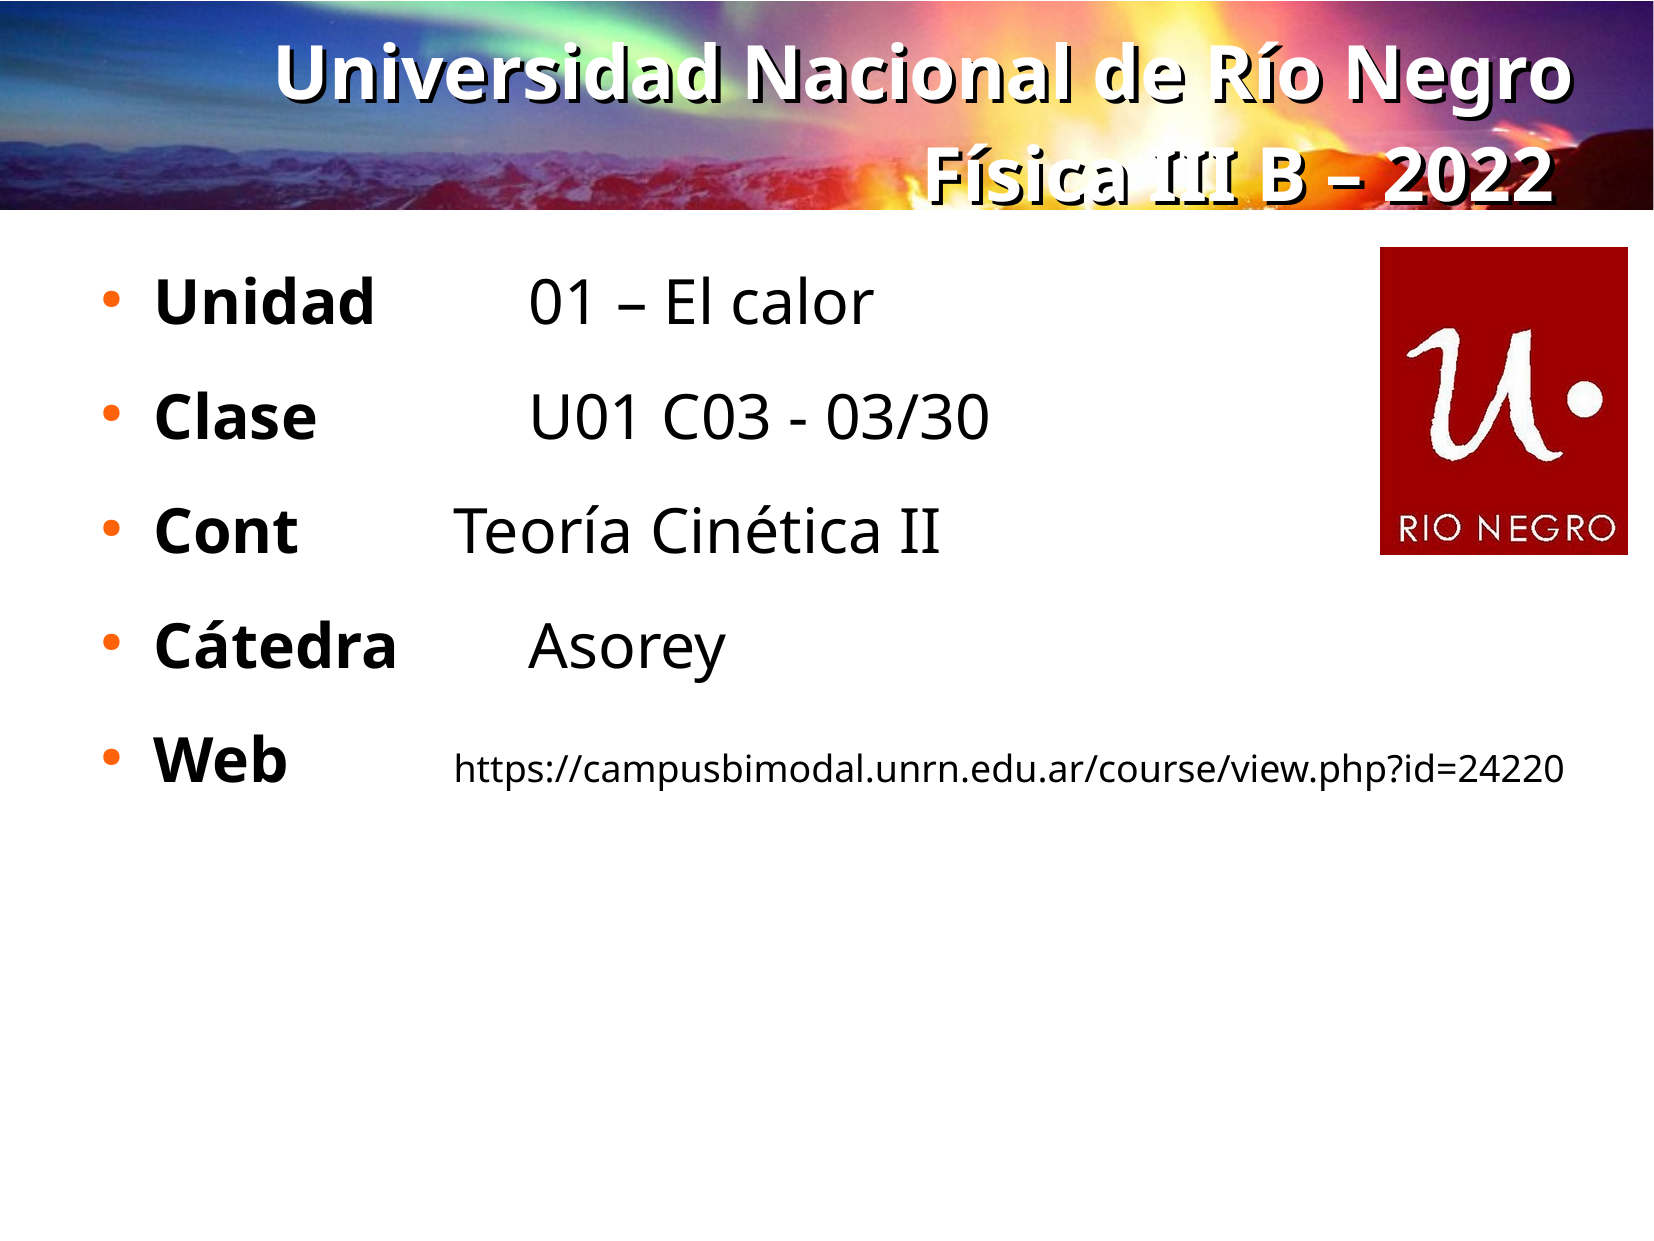

# Universidad Nacional de Río Negro Física III B – 2022
Unidad 		01 – El calor
Clase			U01 C03 - 03/30
Cont			Teoría Cinética II
Cátedra		Asorey
Web			https://campusbimodal.unrn.edu.ar/course/view.php?id=24220